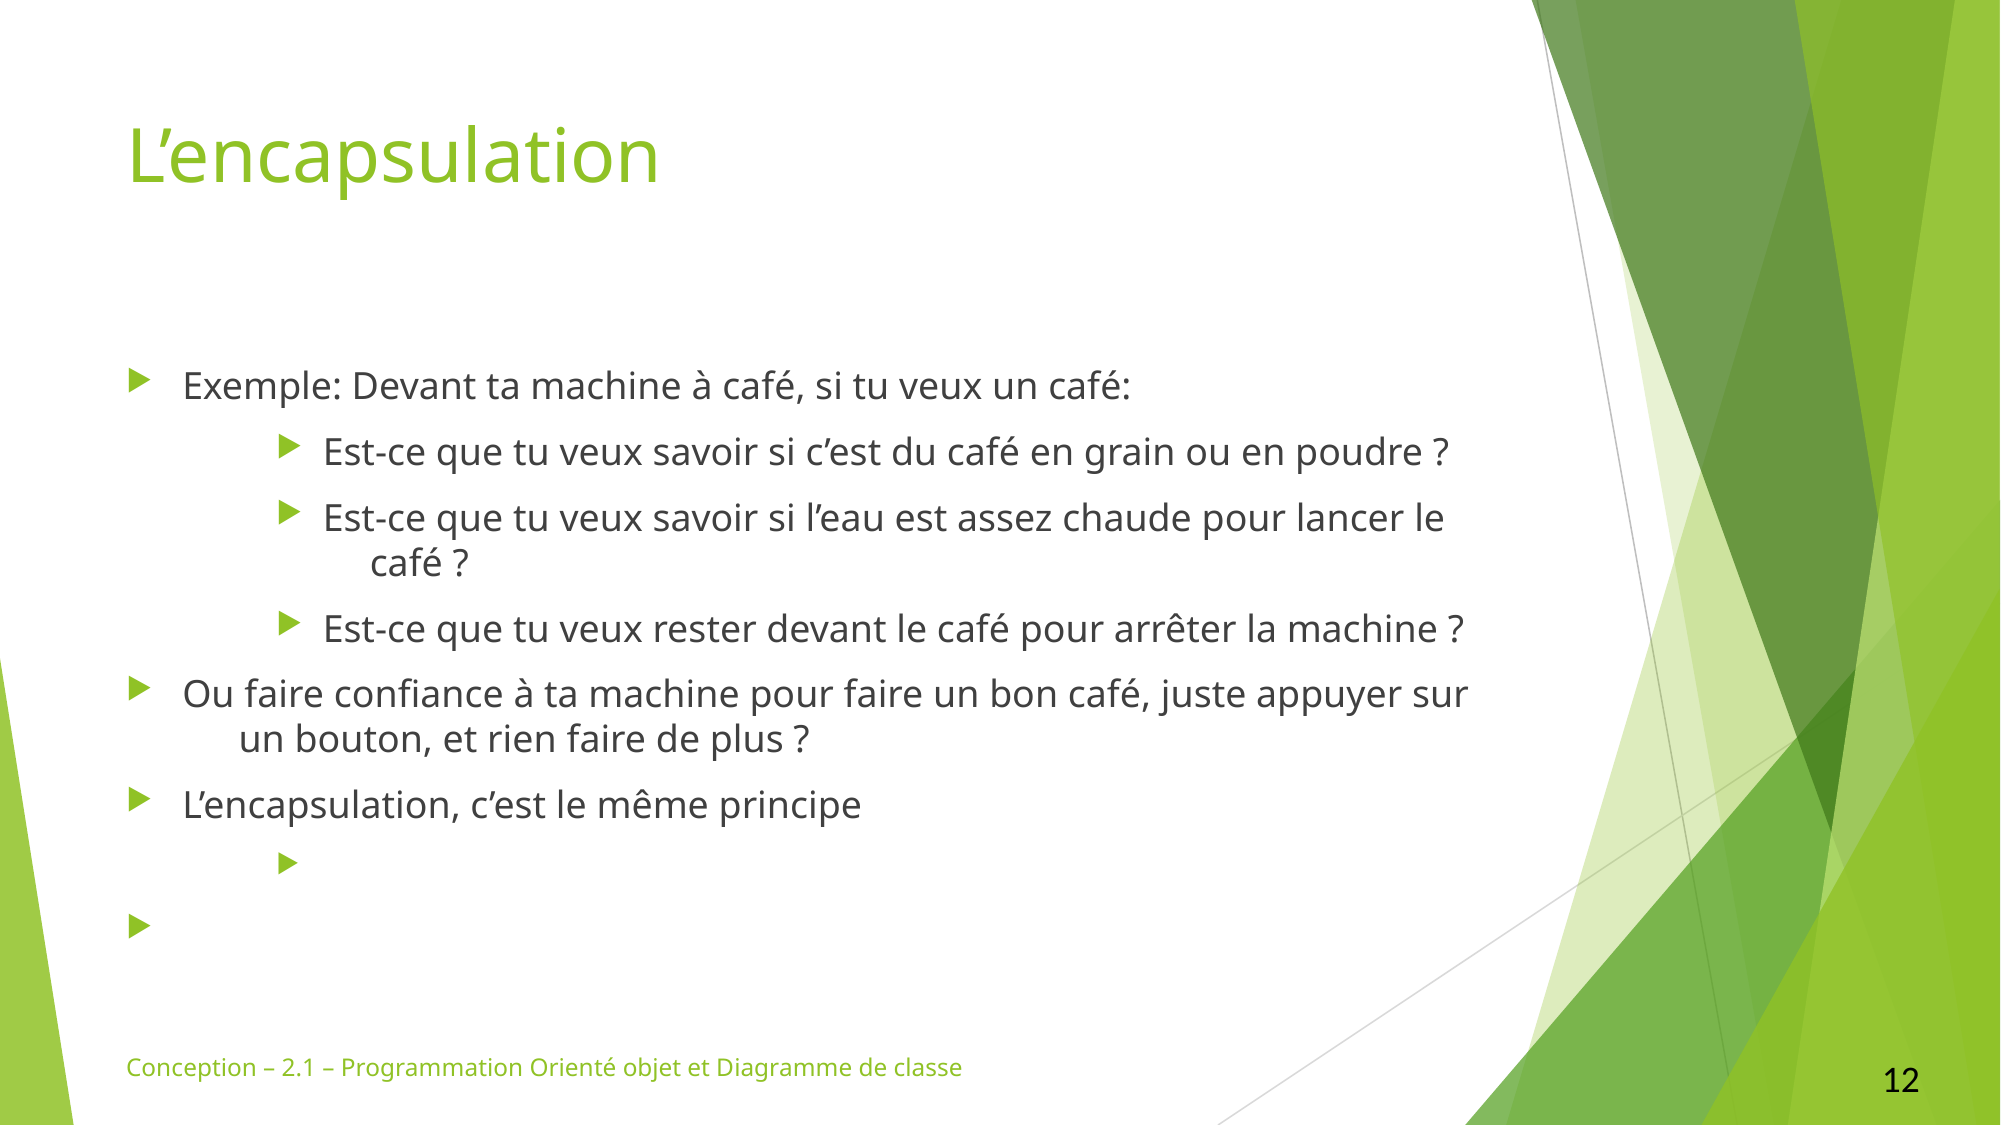

# L’encapsulation
Exemple: Devant ta machine à café, si tu veux un café:
Est-ce que tu veux savoir si c’est du café en grain ou en poudre ?
Est-ce que tu veux savoir si l’eau est assez chaude pour lancer le café ?
Est-ce que tu veux rester devant le café pour arrêter la machine ?
Ou faire confiance à ta machine pour faire un bon café, juste appuyer sur un bouton, et rien faire de plus ?
L’encapsulation, c’est le même principe
Conception – 2.1 – Programmation Orienté objet et Diagramme de classe